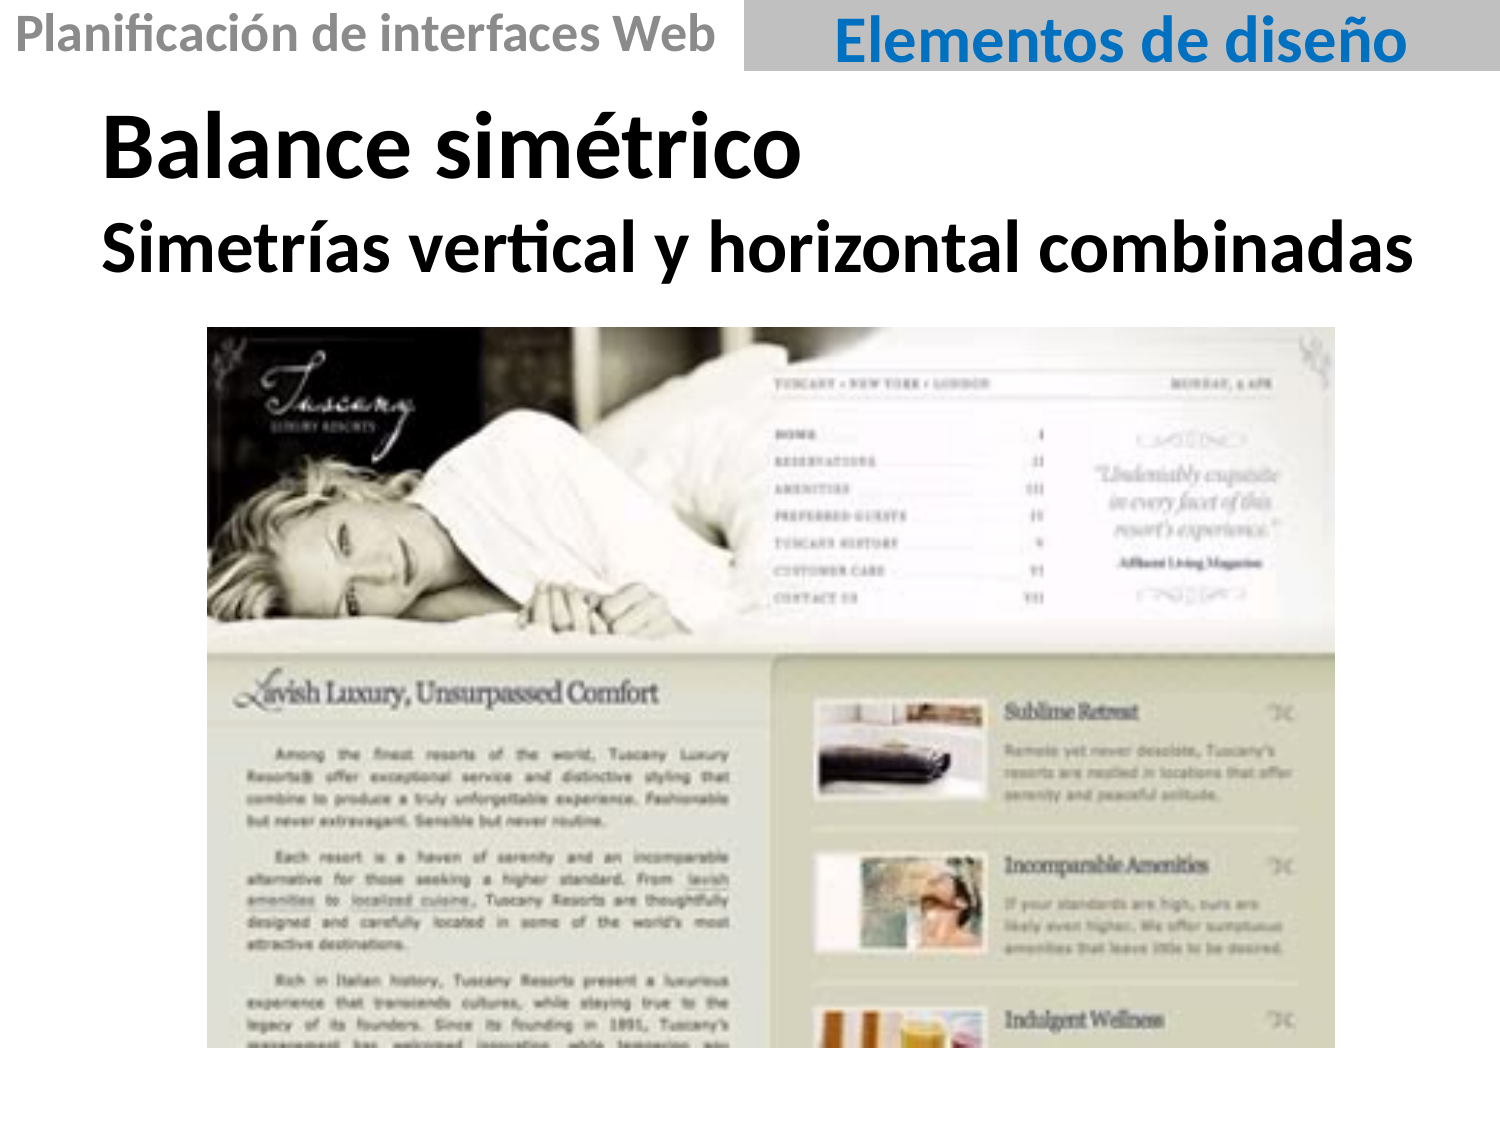

# Planificación de interfaces Web
Elementos de diseño
Balance simétrico
Simetrías vertical y horizontal combinadas